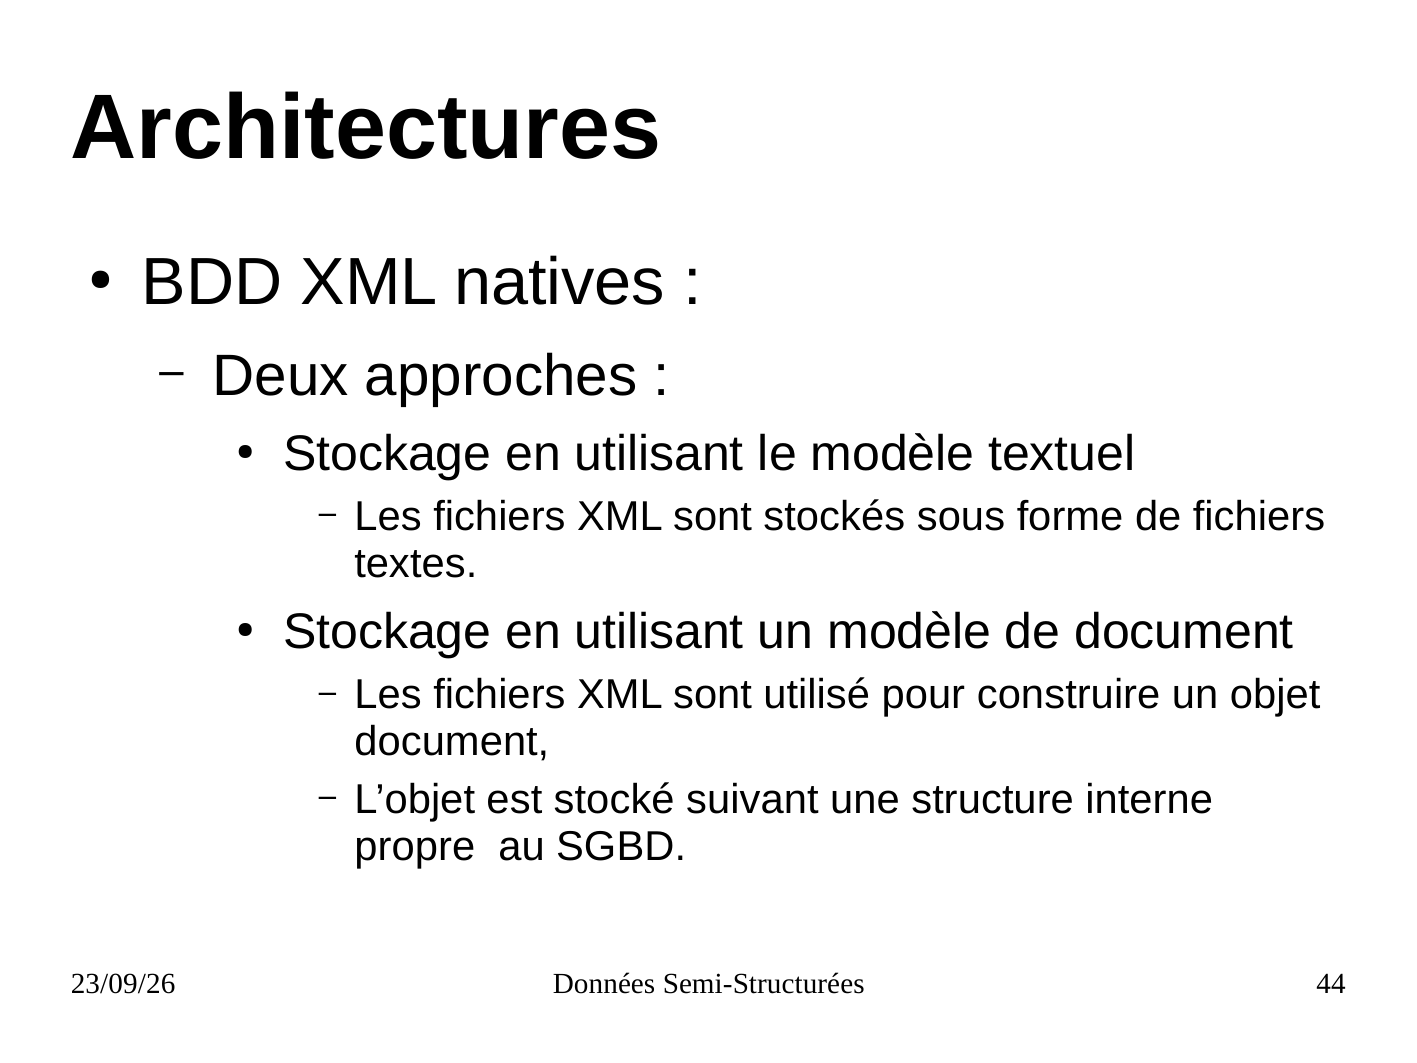

# Architectures
BDD XML natives :
Deux approches :
Stockage en utilisant le modèle textuel
Les fichiers XML sont stockés sous forme de fichiers textes.
Stockage en utilisant un modèle de document
Les fichiers XML sont utilisé pour construire un objet document,
L’objet est stocké suivant une structure interne propre au SGBD.
Données Semi-Structurées
44